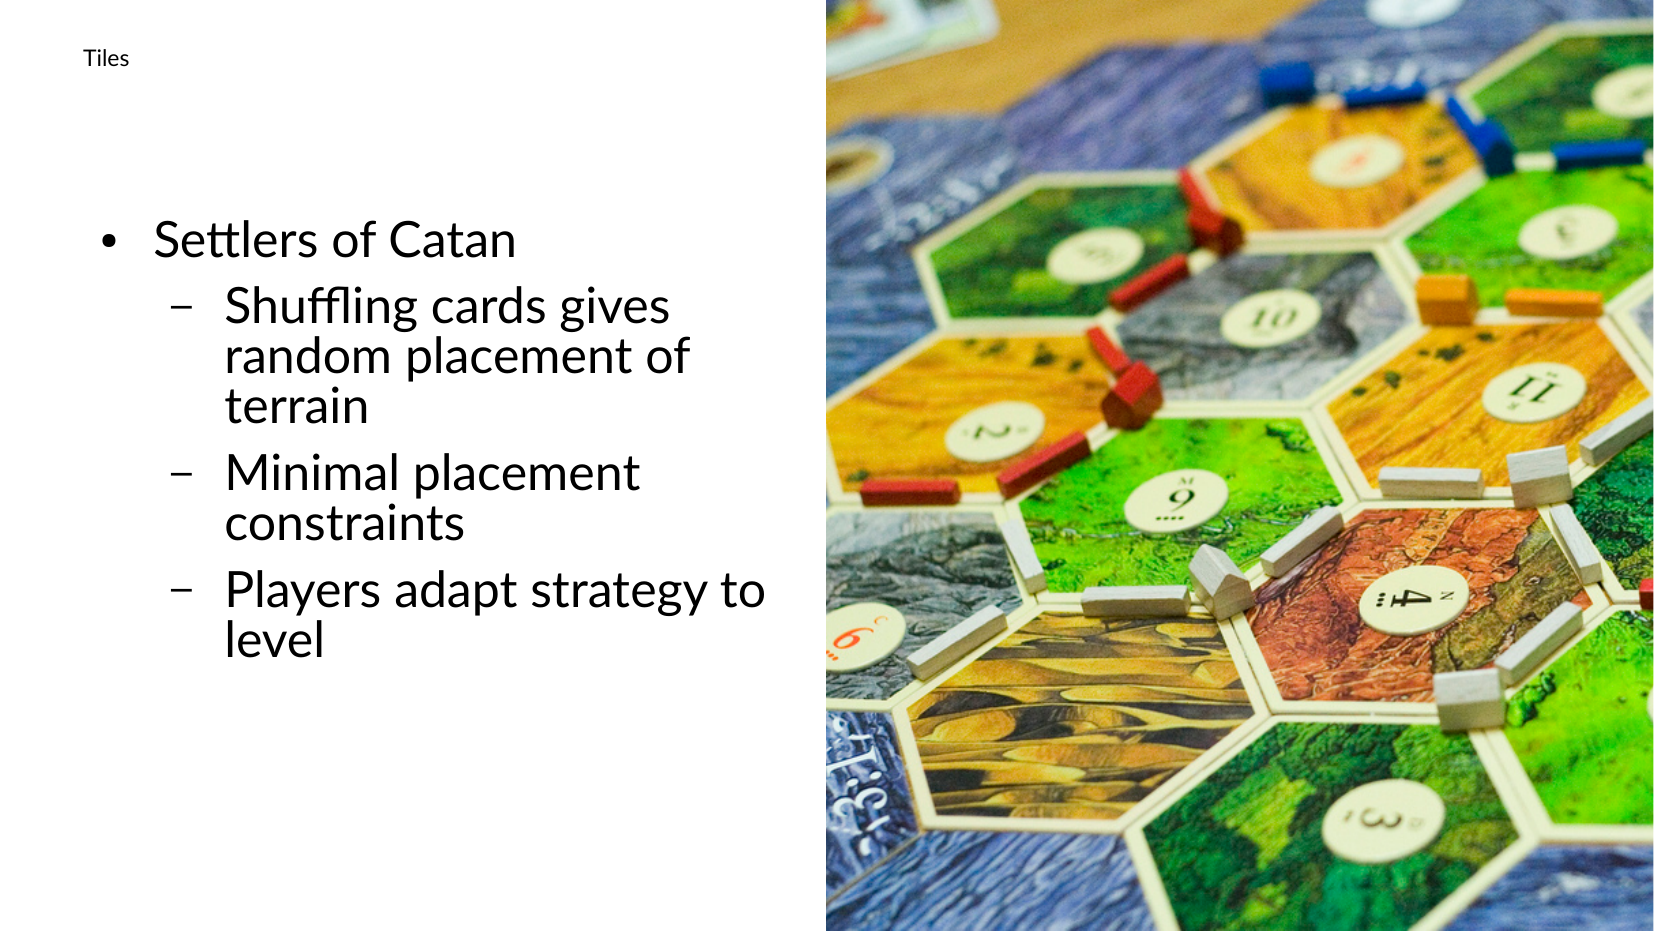

# Tiles
Settlers of Catan
Shuffling cards gives random placement of terrain
Minimal placement constraints
Players adapt strategy to level